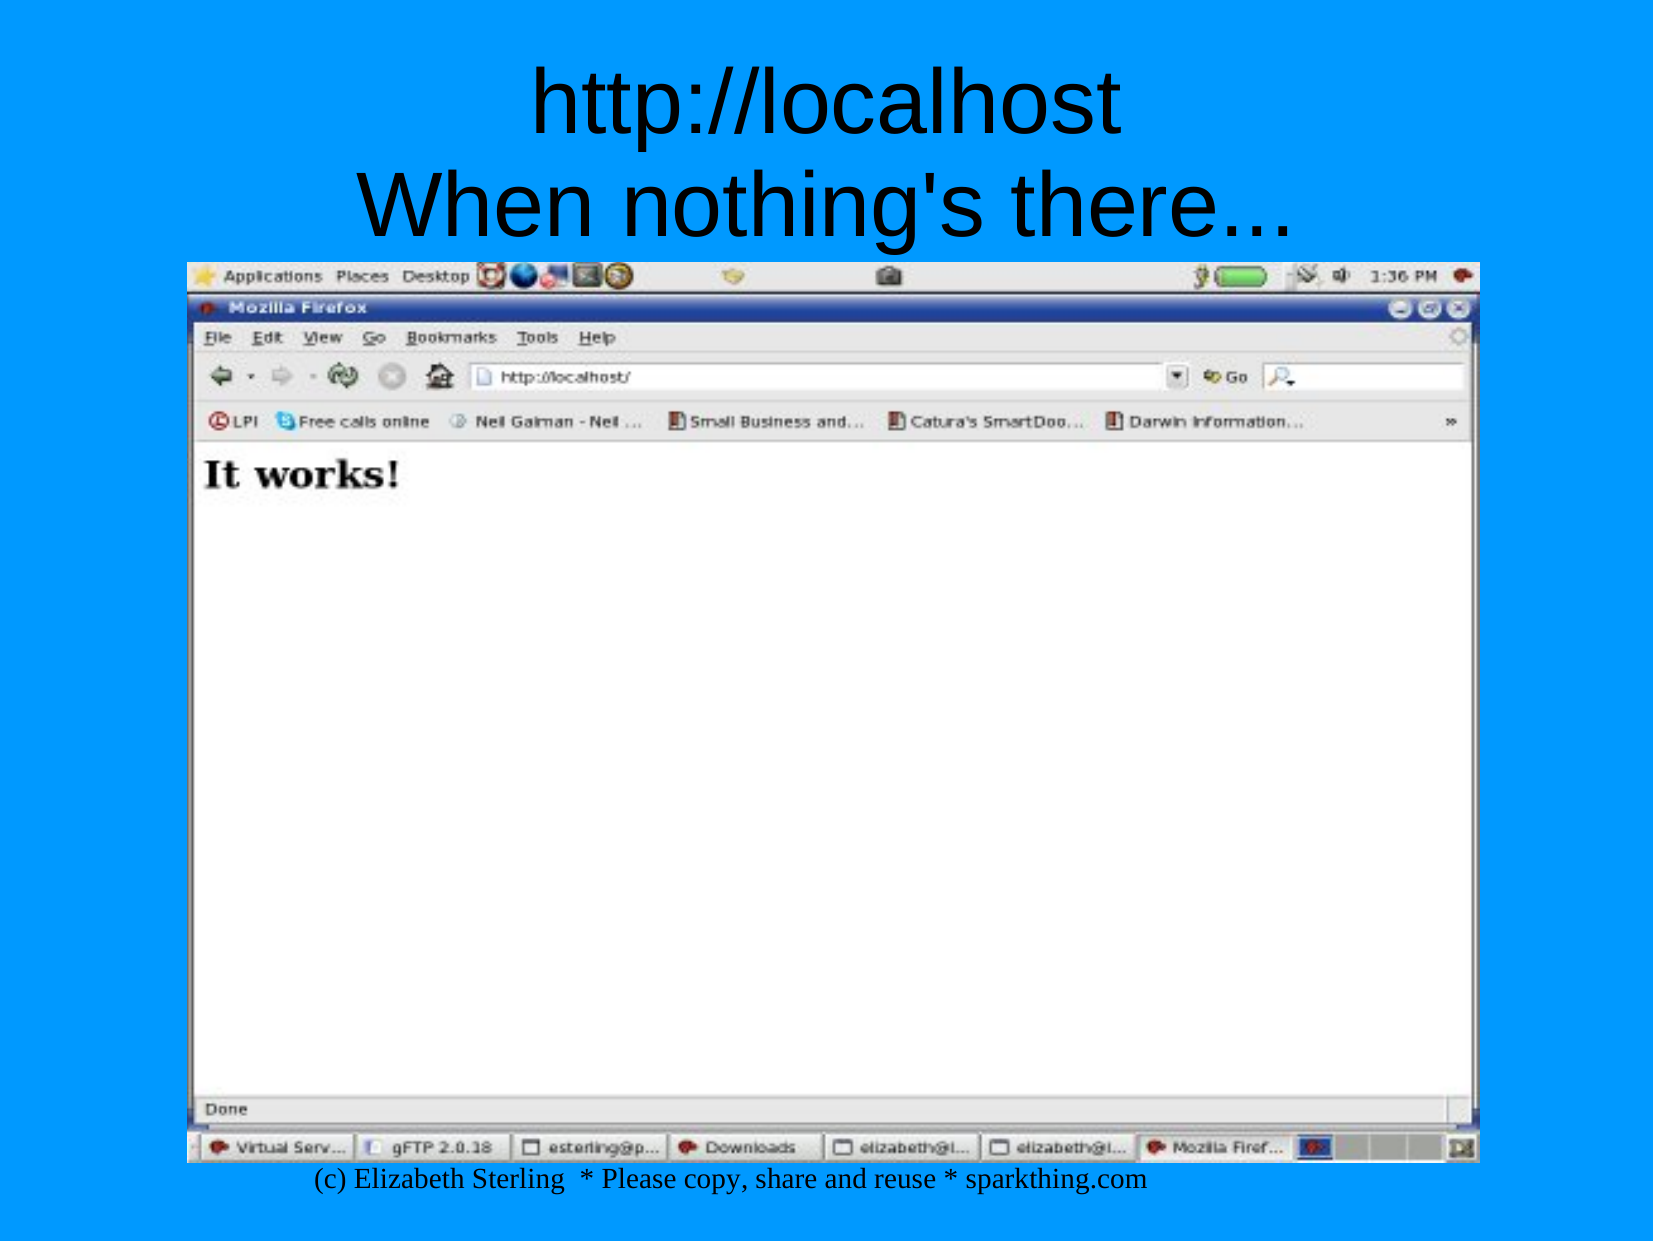

# http://localhost When nothing's there...
(c) Elizabeth Sterling * Please copy, share and reuse * sparkthing.com